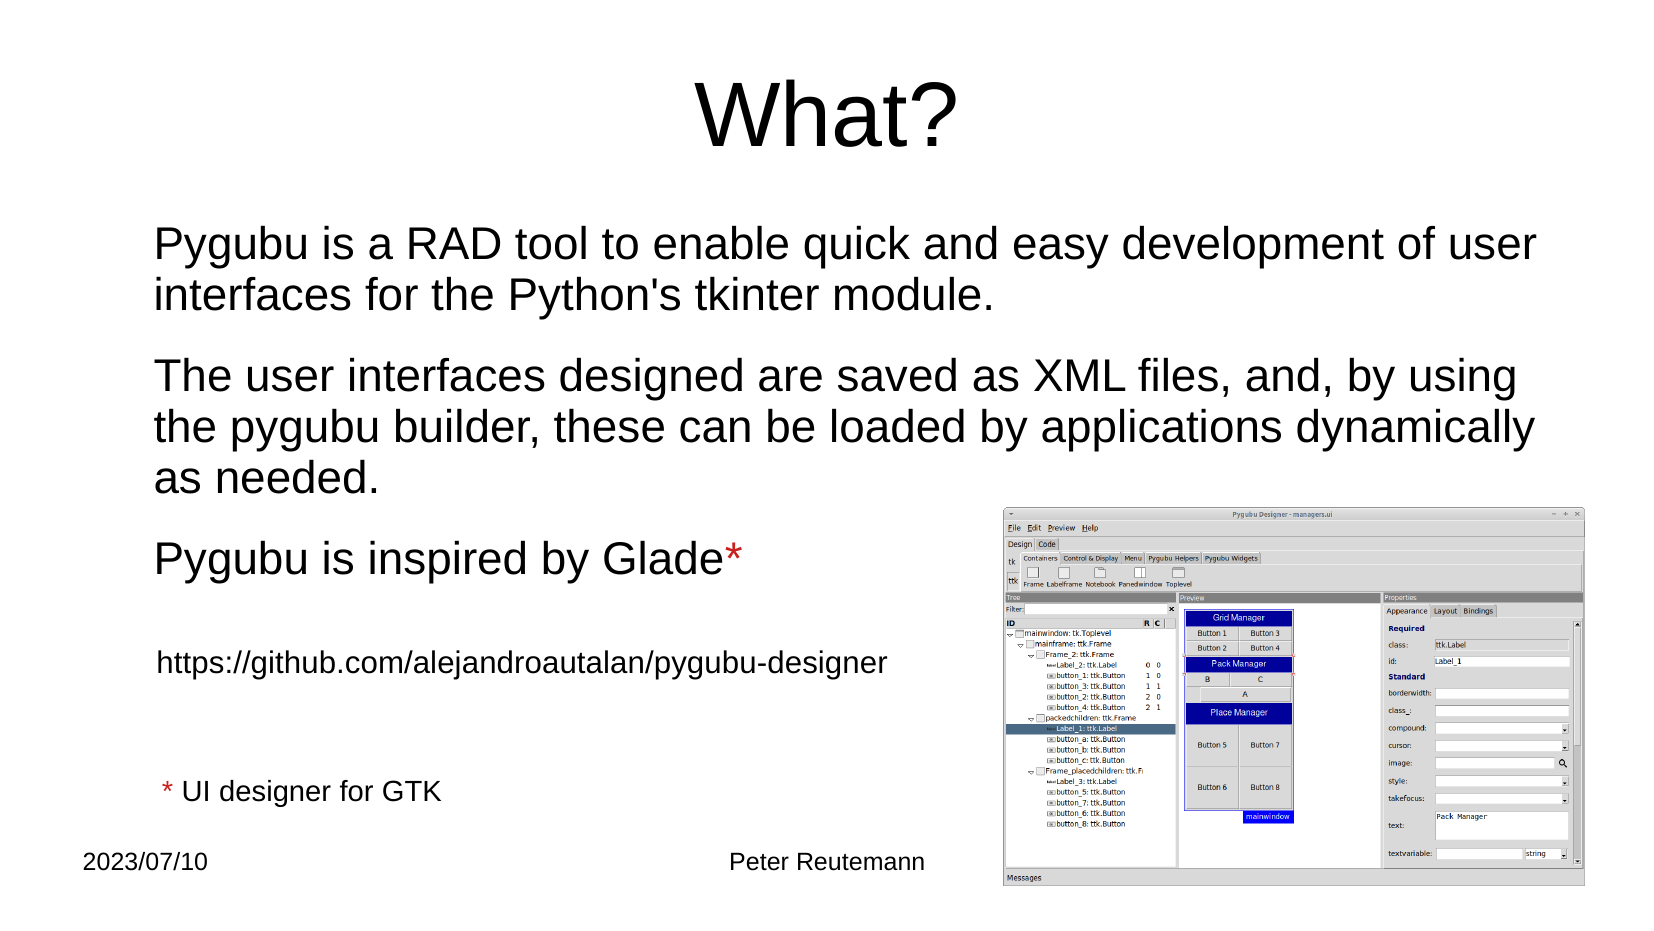

# What?
Pygubu is a RAD tool to enable quick and easy development of user interfaces for the Python's tkinter module.
The user interfaces designed are saved as XML files, and, by using the pygubu builder, these can be loaded by applications dynamically as needed.
Pygubu is inspired by Glade*
https://github.com/alejandroautalan/pygubu-designer
* UI designer for GTK
2023/07/10
Peter Reutemann
2